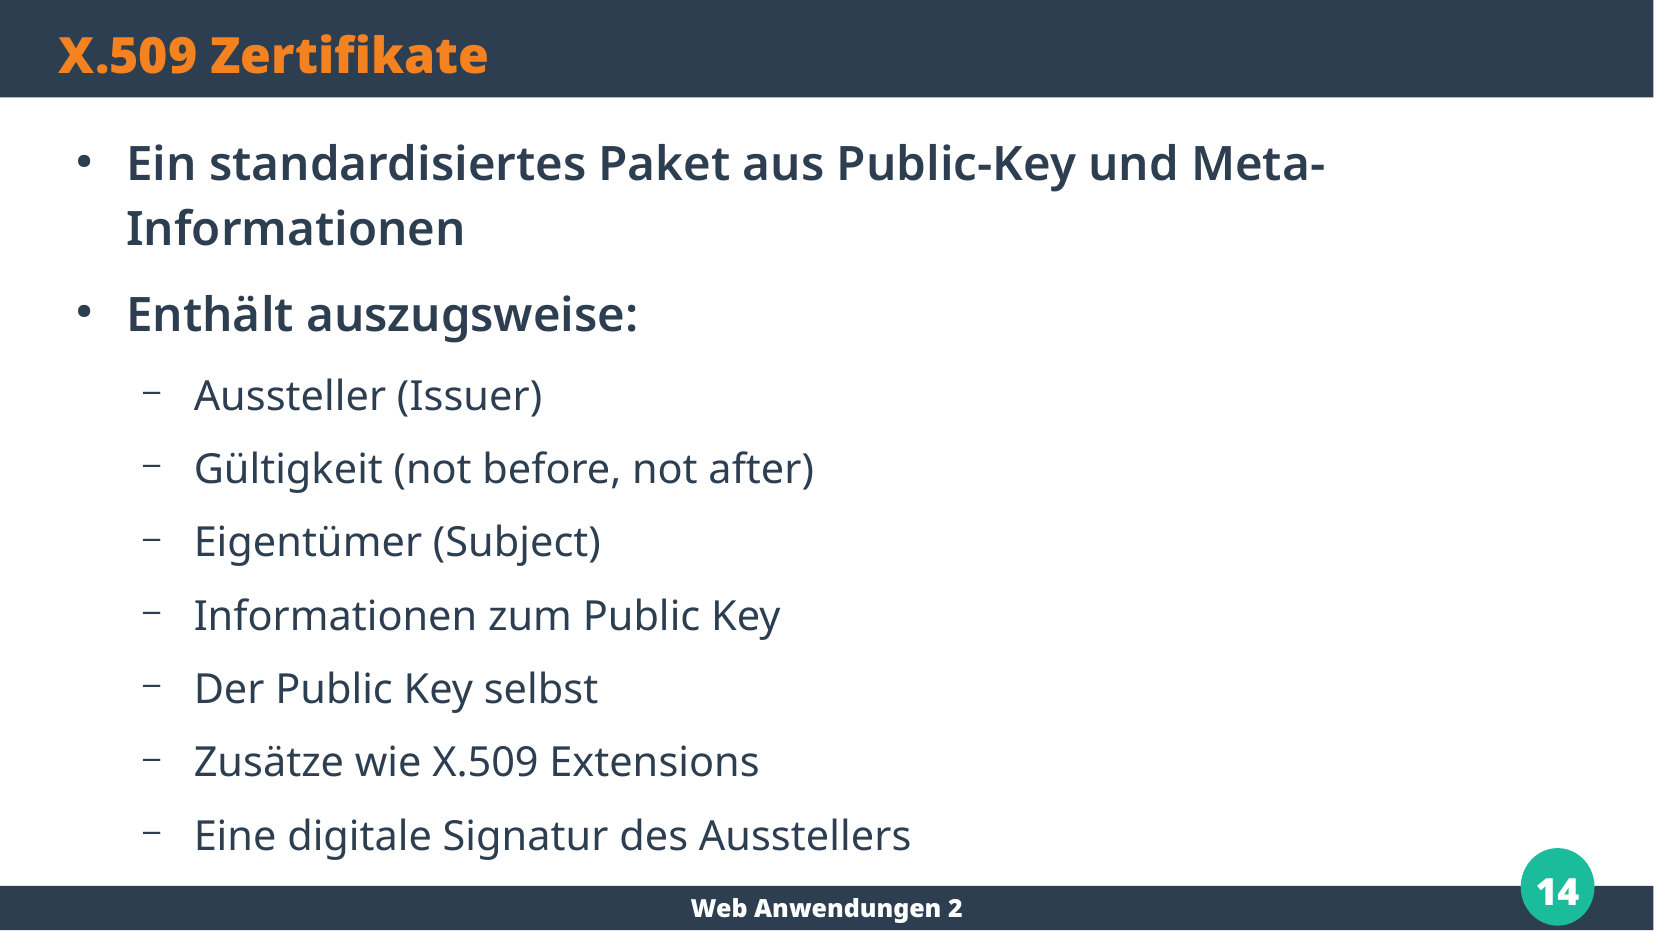

# X.509 Zertifikate
Ein standardisiertes Paket aus Public-Key und Meta-Informationen
Enthält auszugsweise:
Aussteller (Issuer)
Gültigkeit (not before, not after)
Eigentümer (Subject)
Informationen zum Public Key
Der Public Key selbst
Zusätze wie X.509 Extensions
Eine digitale Signatur des Ausstellers
14